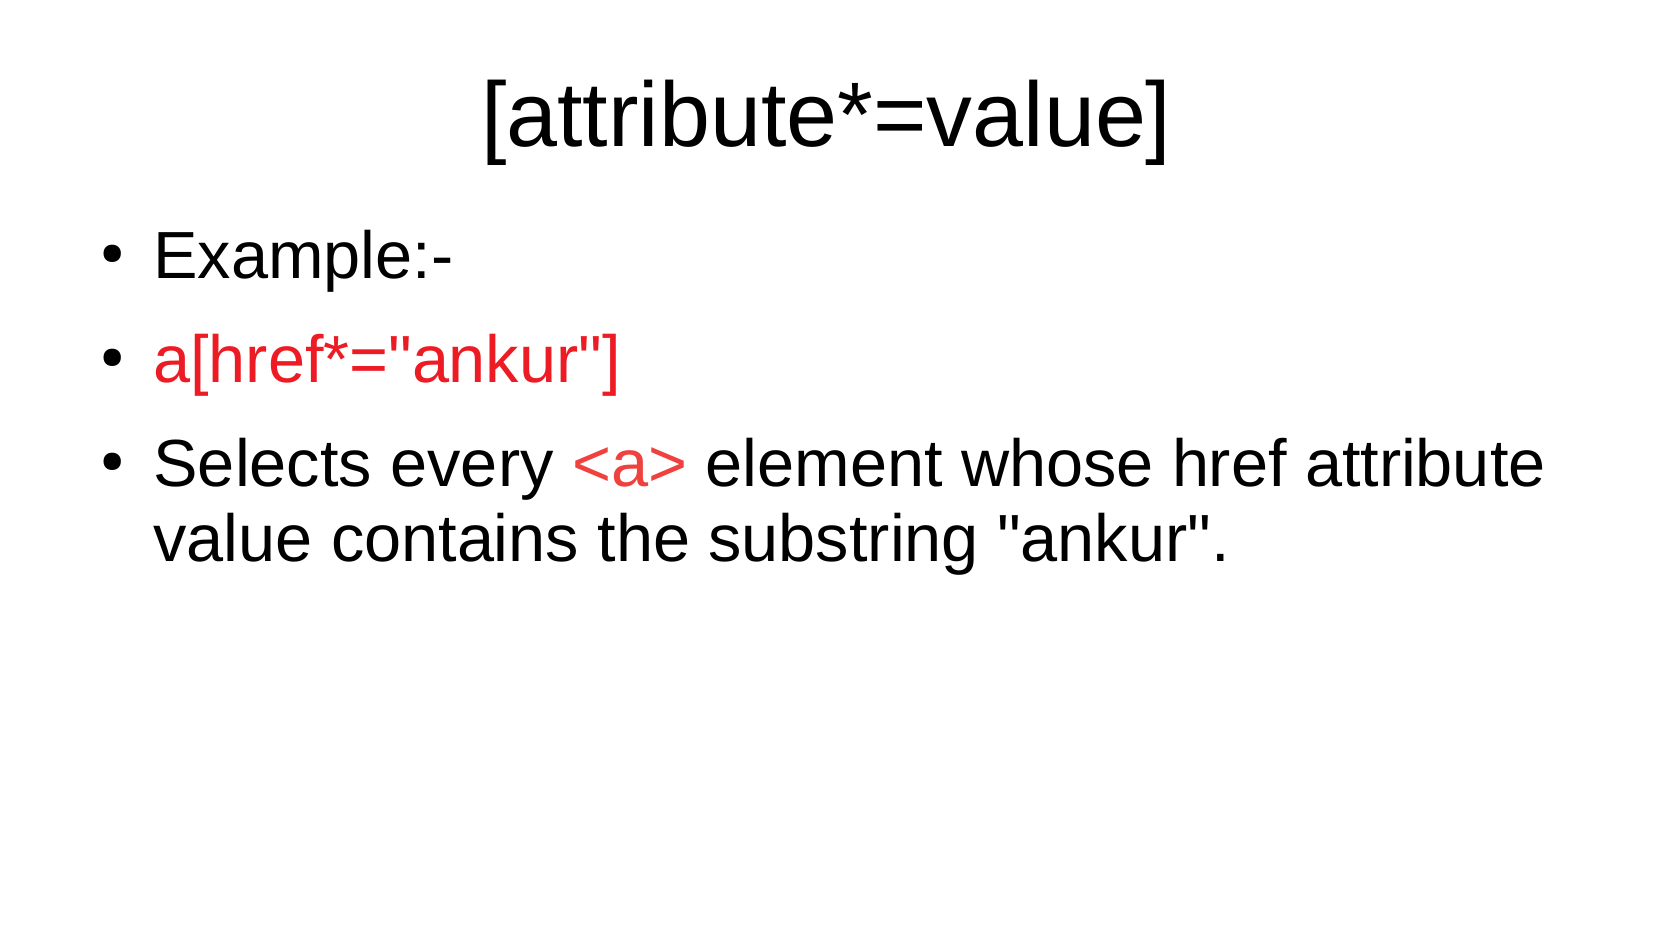

# [attribute*=value]
Example:-
a[href*="ankur"]
Selects every <a> element whose href attribute value contains the substring "ankur".